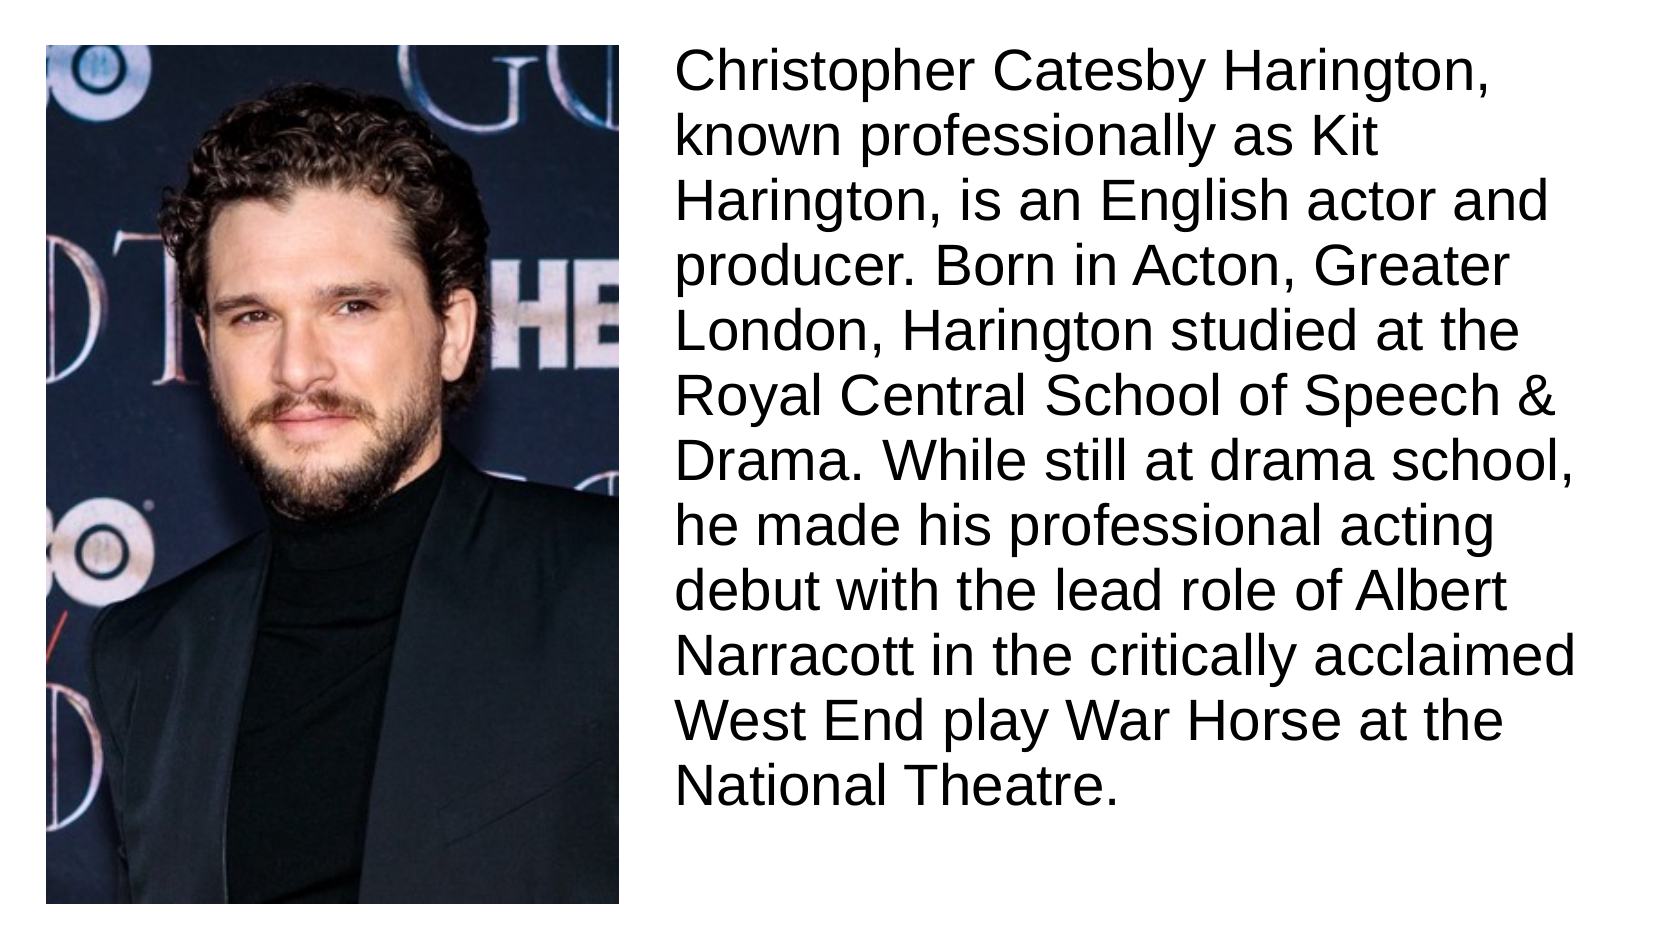

Christopher Catesby Harington, known professionally as Kit Harington, is an English actor and producer. Born in Acton, Greater London, Harington studied at the Royal Central School of Speech & Drama. While still at drama school, he made his professional acting debut with the lead role of Albert Narracott in the critically acclaimed West End play War Horse at the National Theatre.